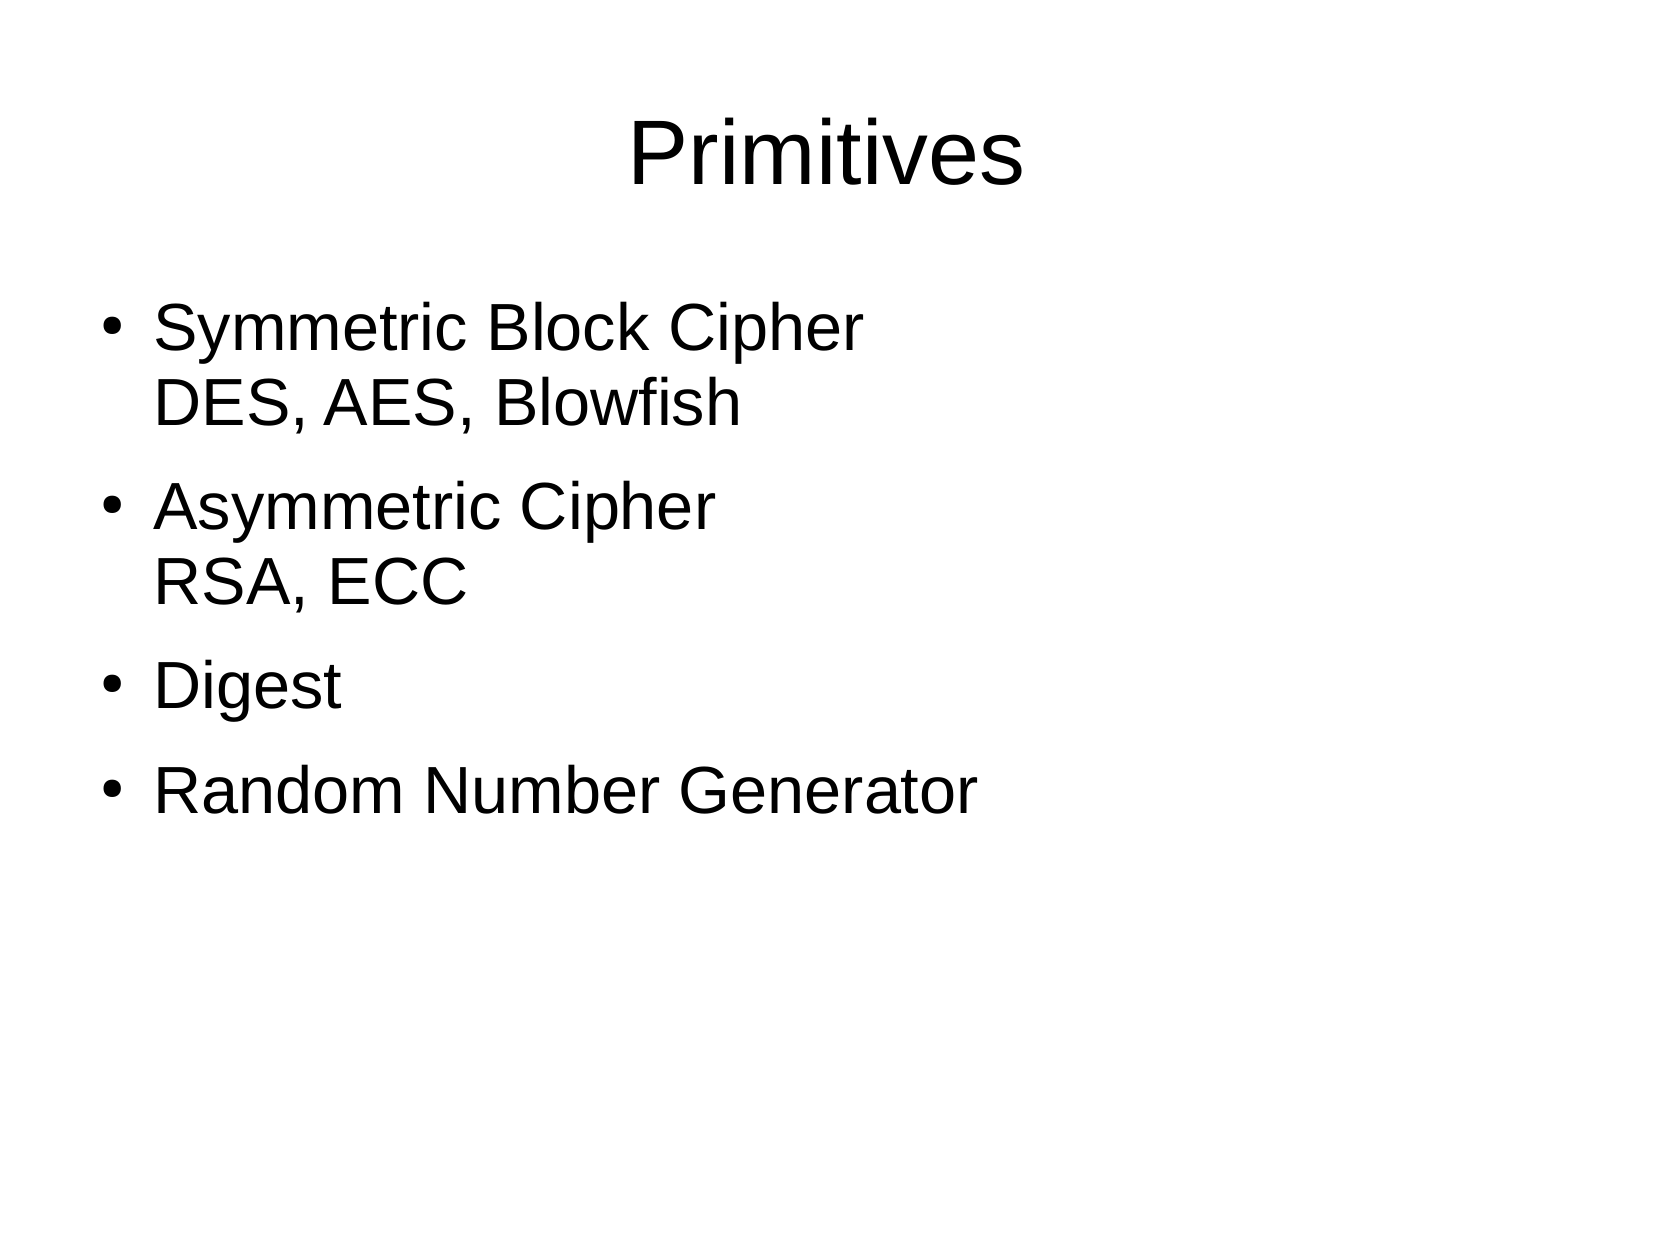

# Primitives
Symmetric Block Cipher
DES, AES, Blowfish
Asymmetric Cipher
RSA, ECC
Digest
Random Number Generator